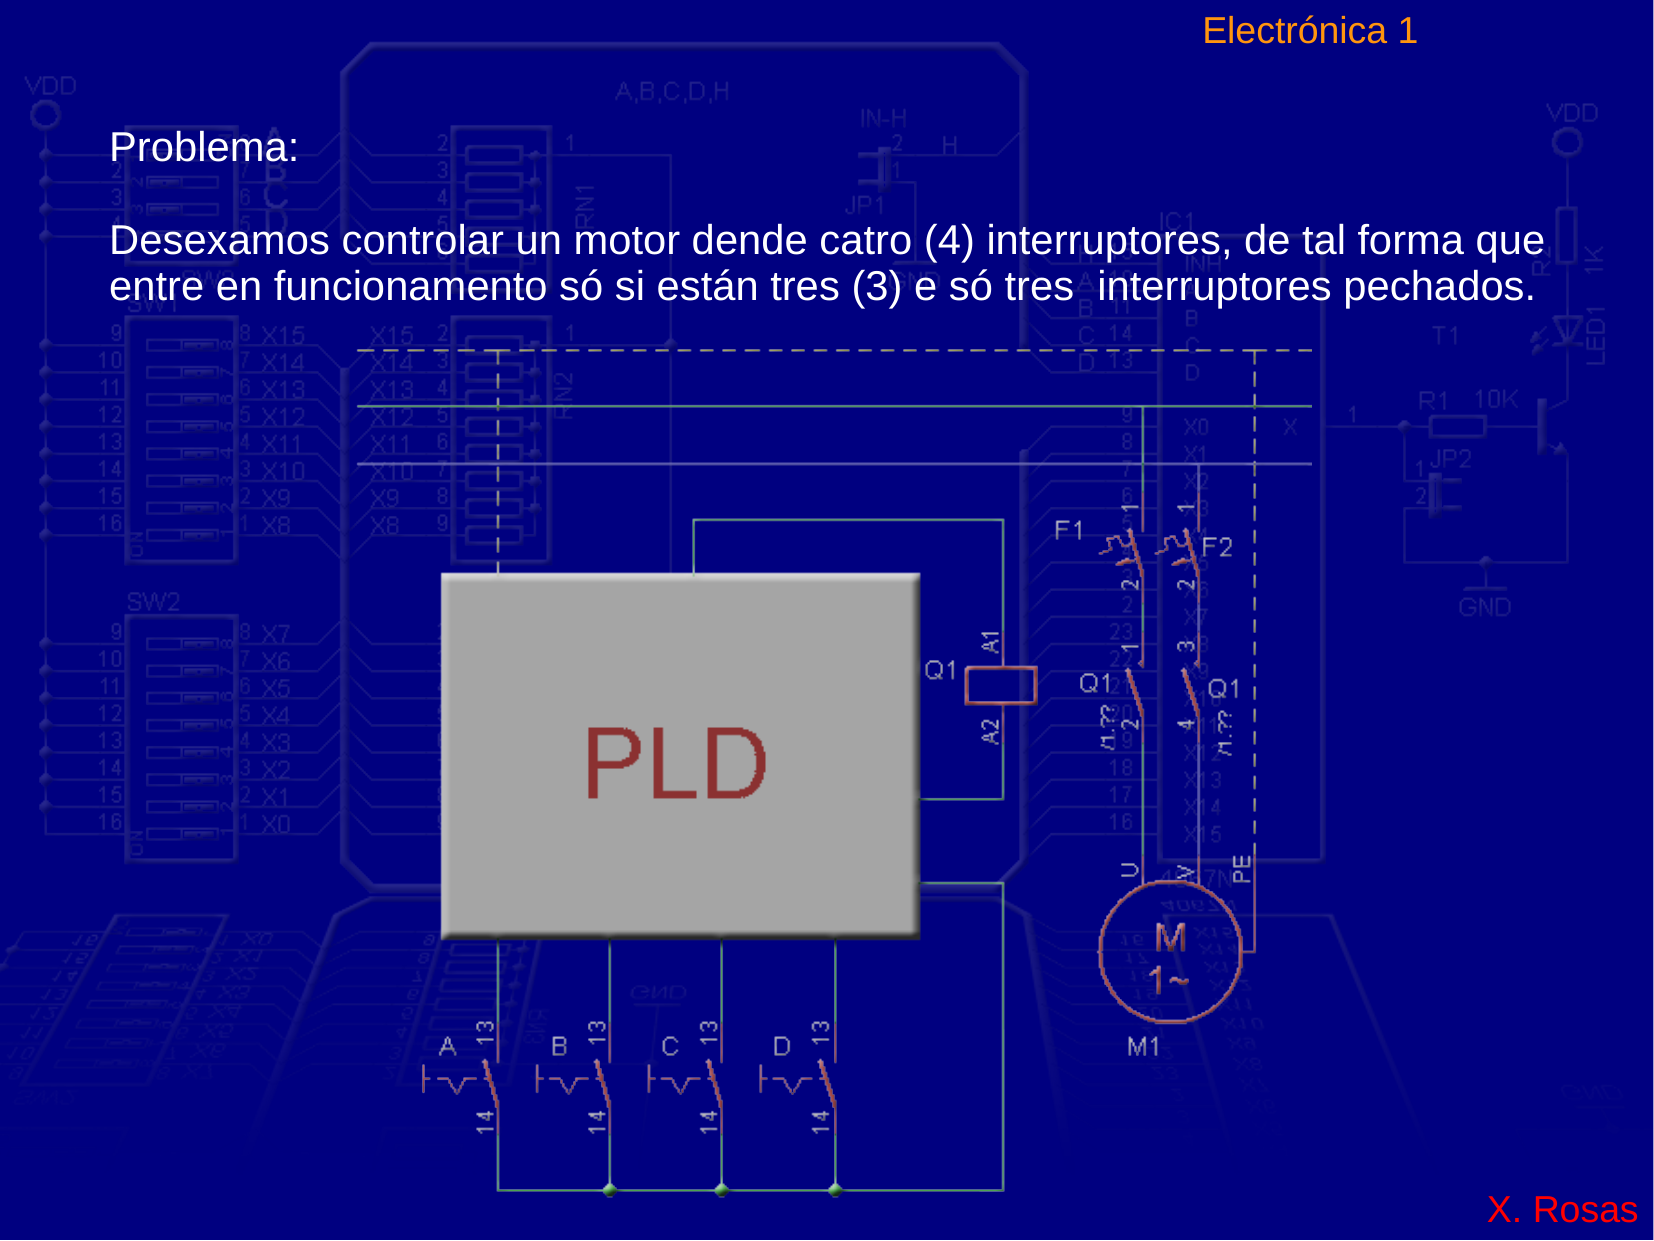

Electrónica 1
Problema:
Desexamos controlar un motor dende catro (4) interruptores, de tal forma que entre en funcionamento só si están tres (3) e só tres interruptores pechados.
X. Rosas